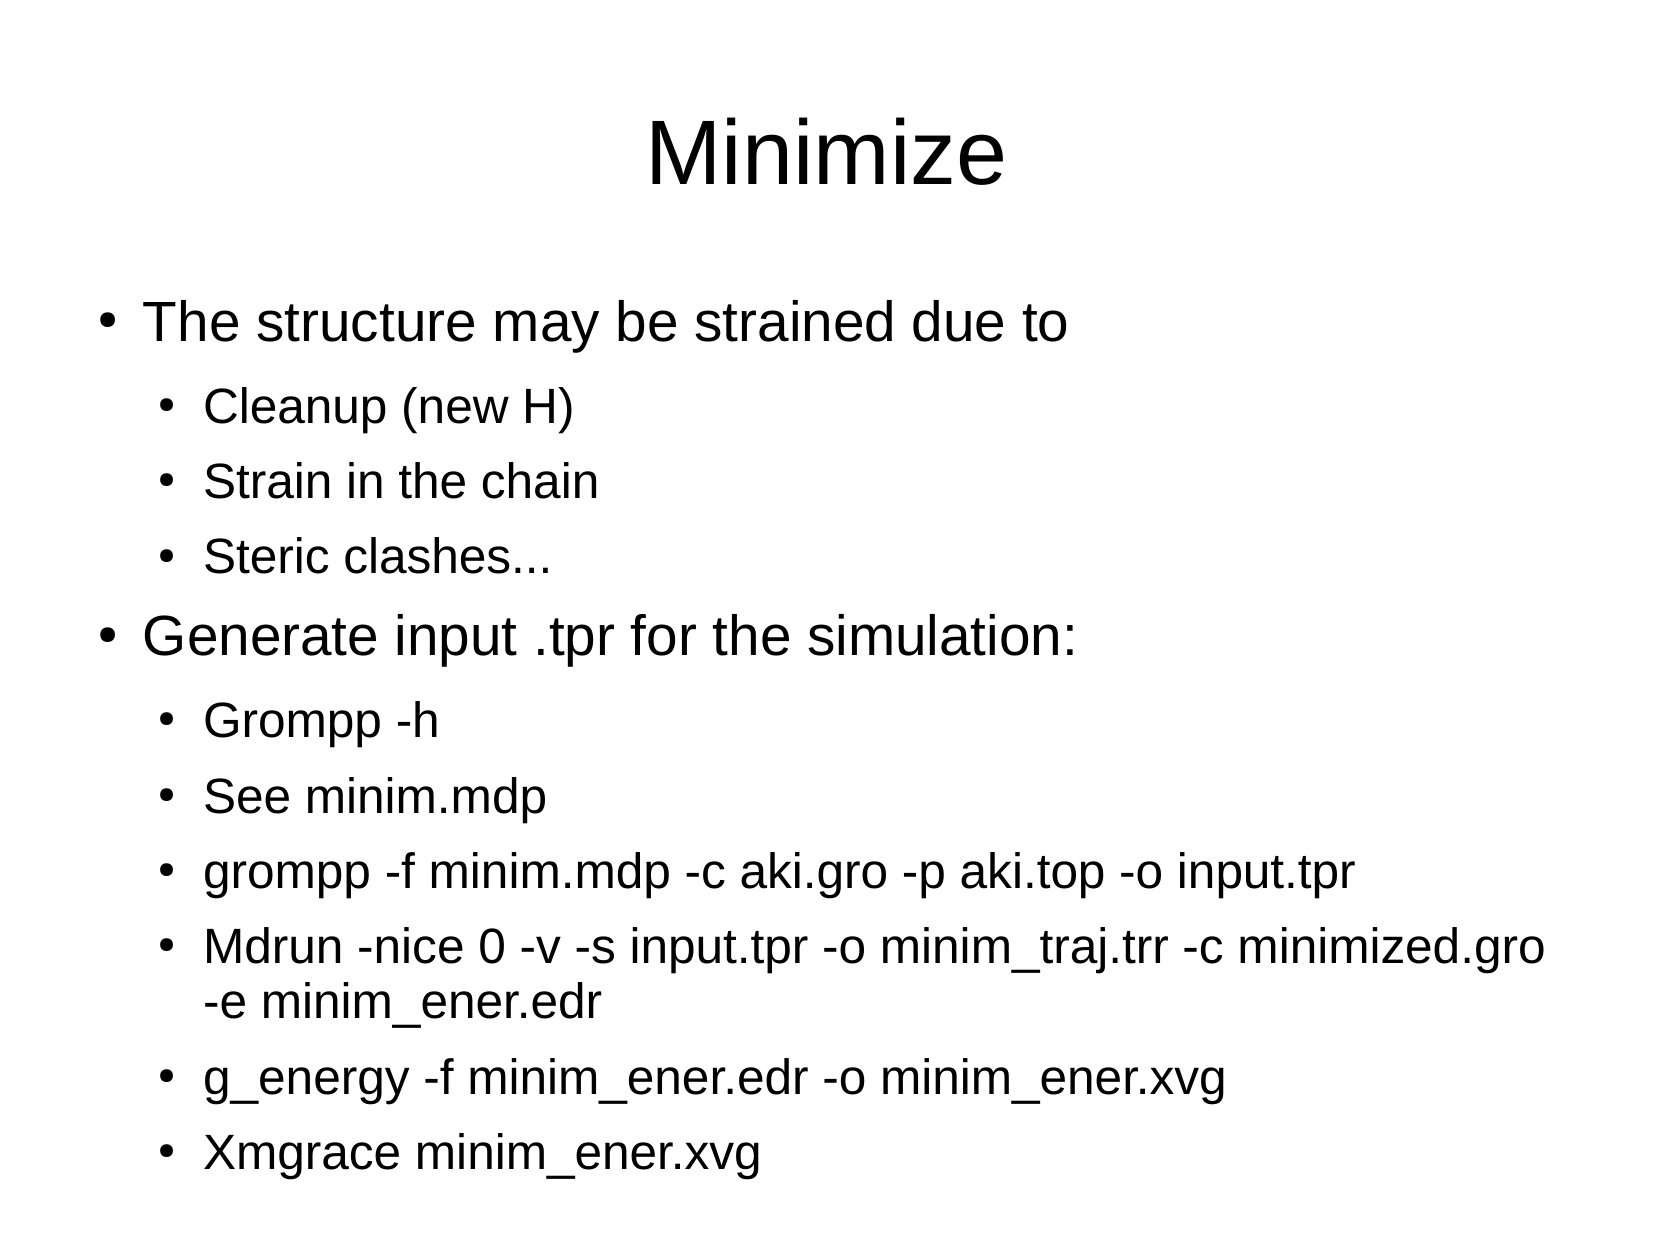

# Minimize
The structure may be strained due to
Cleanup (new H)
Strain in the chain
Steric clashes...
Generate input .tpr for the simulation:
Grompp -h
See minim.mdp
grompp -f minim.mdp -c aki.gro -p aki.top -o input.tpr
Mdrun -nice 0 -v -s input.tpr -o minim_traj.trr -c minimized.gro -e minim_ener.edr
g_energy -f minim_ener.edr -o minim_ener.xvg
Xmgrace minim_ener.xvg